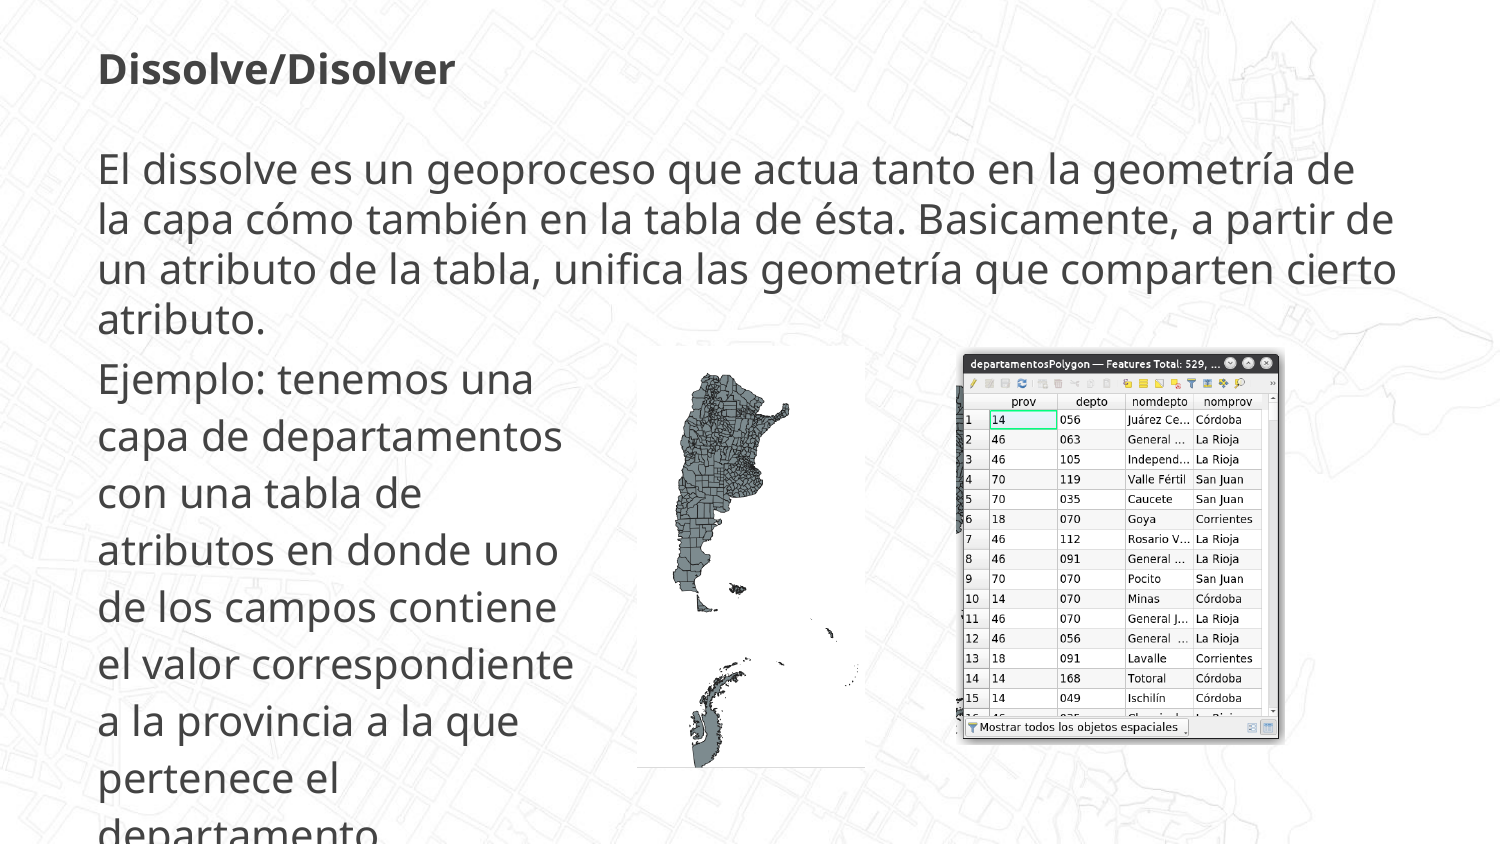

Dissolve/Disolver
El dissolve es un geoproceso que actua tanto en la geometría de la capa cómo también en la tabla de ésta. Basicamente, a partir de un atributo de la tabla, unifica las geometría que comparten cierto atributo.
Ejemplo: tenemos una capa de departamentos con una tabla de atributos en donde uno de los campos contiene el valor correspondiente a la provincia a la que pertenece el departamento.